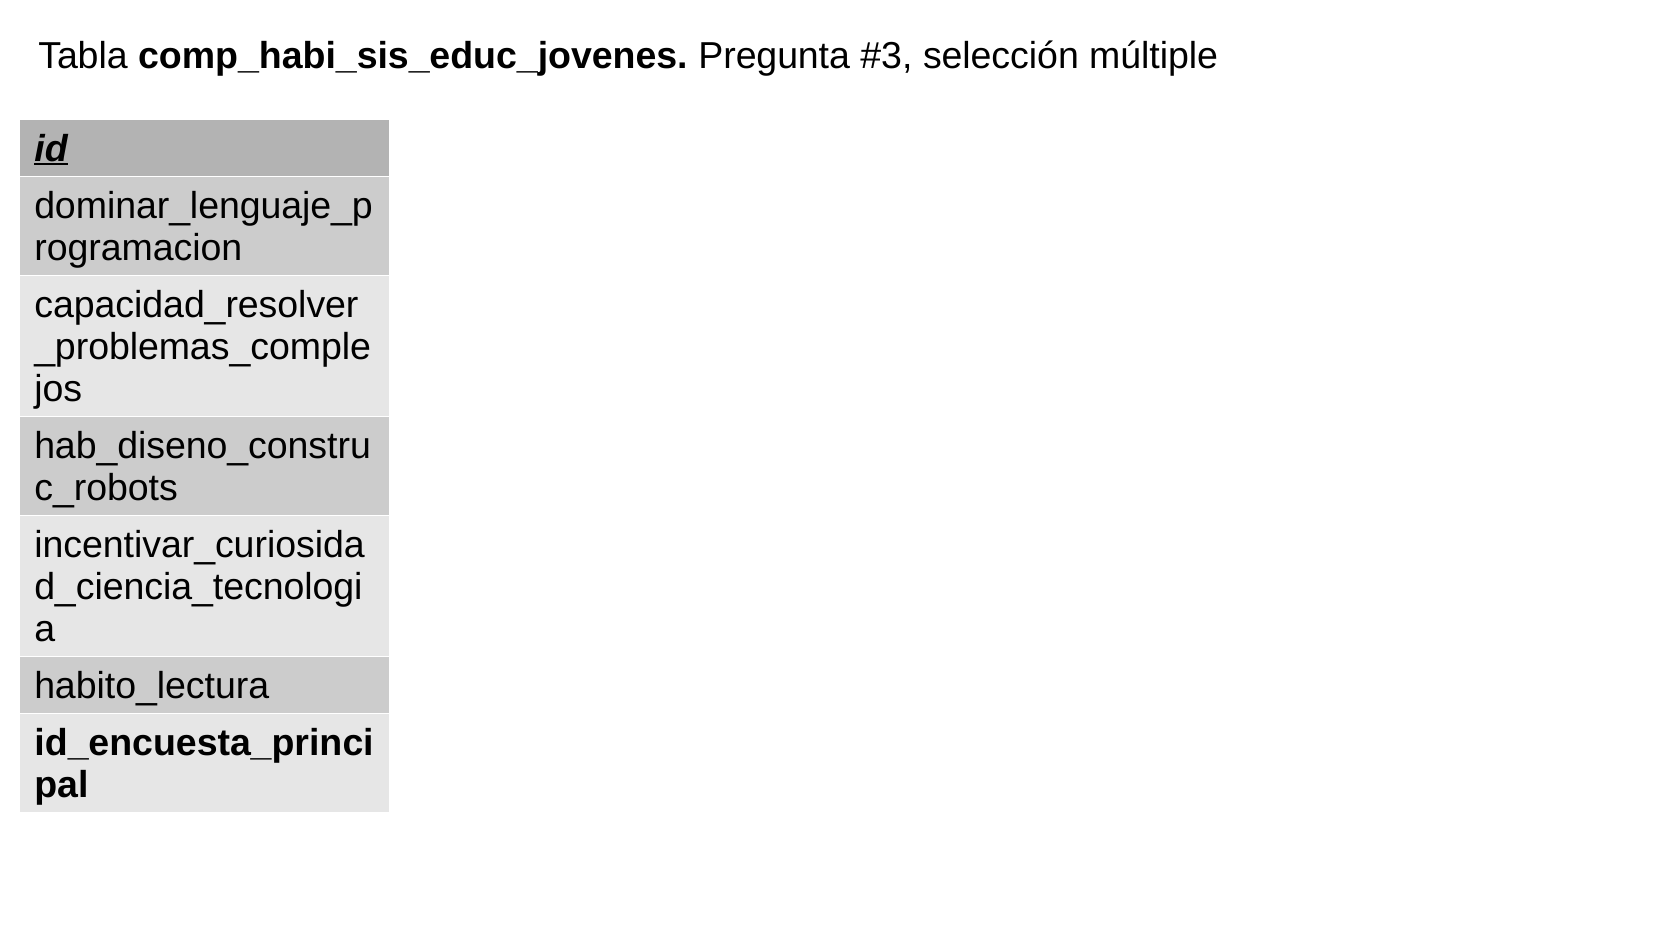

Tabla comp_habi_sis_educ_jovenes. Pregunta #3, selección múltiple
| id |
| --- |
| dominar\_lenguaje\_programacion |
| capacidad\_resolver\_problemas\_complejos |
| hab\_diseno\_construc\_robots |
| incentivar\_curiosidad\_ciencia\_tecnologia |
| habito\_lectura |
| id\_encuesta\_principal |